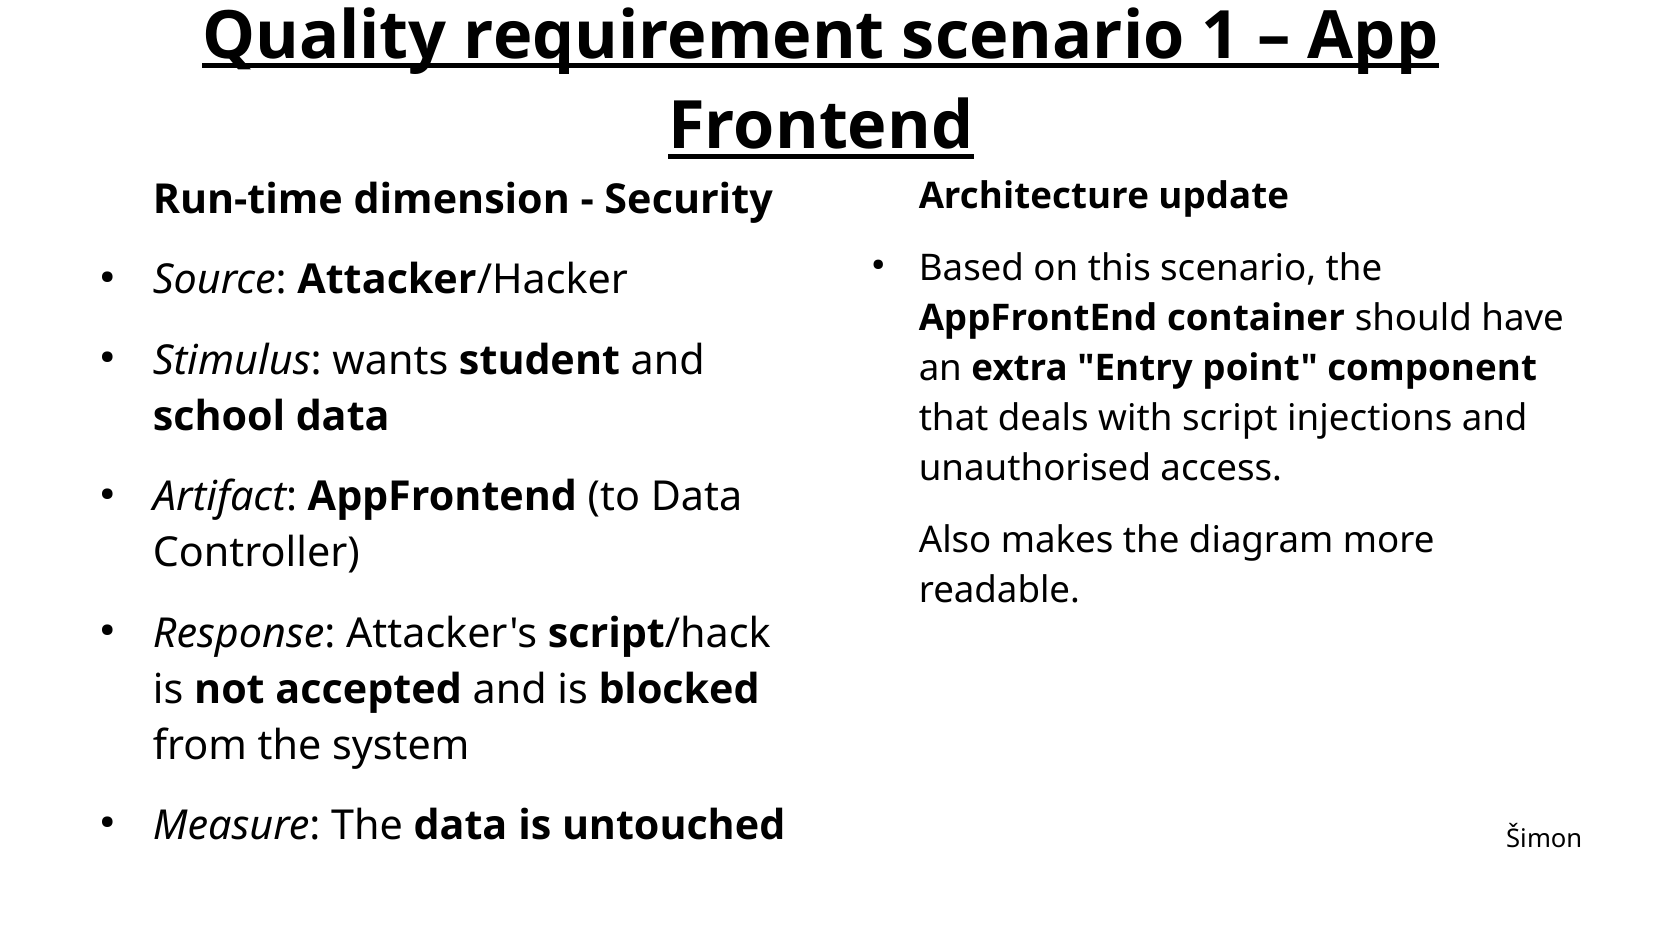

# Quality requirement scenario 1 – App Frontend
Run-time dimension - Security
Source: Attacker/Hacker
Stimulus: wants student and school data
Artifact: AppFrontend (to Data Controller)
Response: Attacker's script/hack is not accepted and is blocked from the system
Measure: The data is untouched
Architecture update
Based on this scenario, the AppFrontEnd container should have an extra "Entry point" component that deals with script injections and unauthorised access.
Also makes the diagram more readable.
Šimon